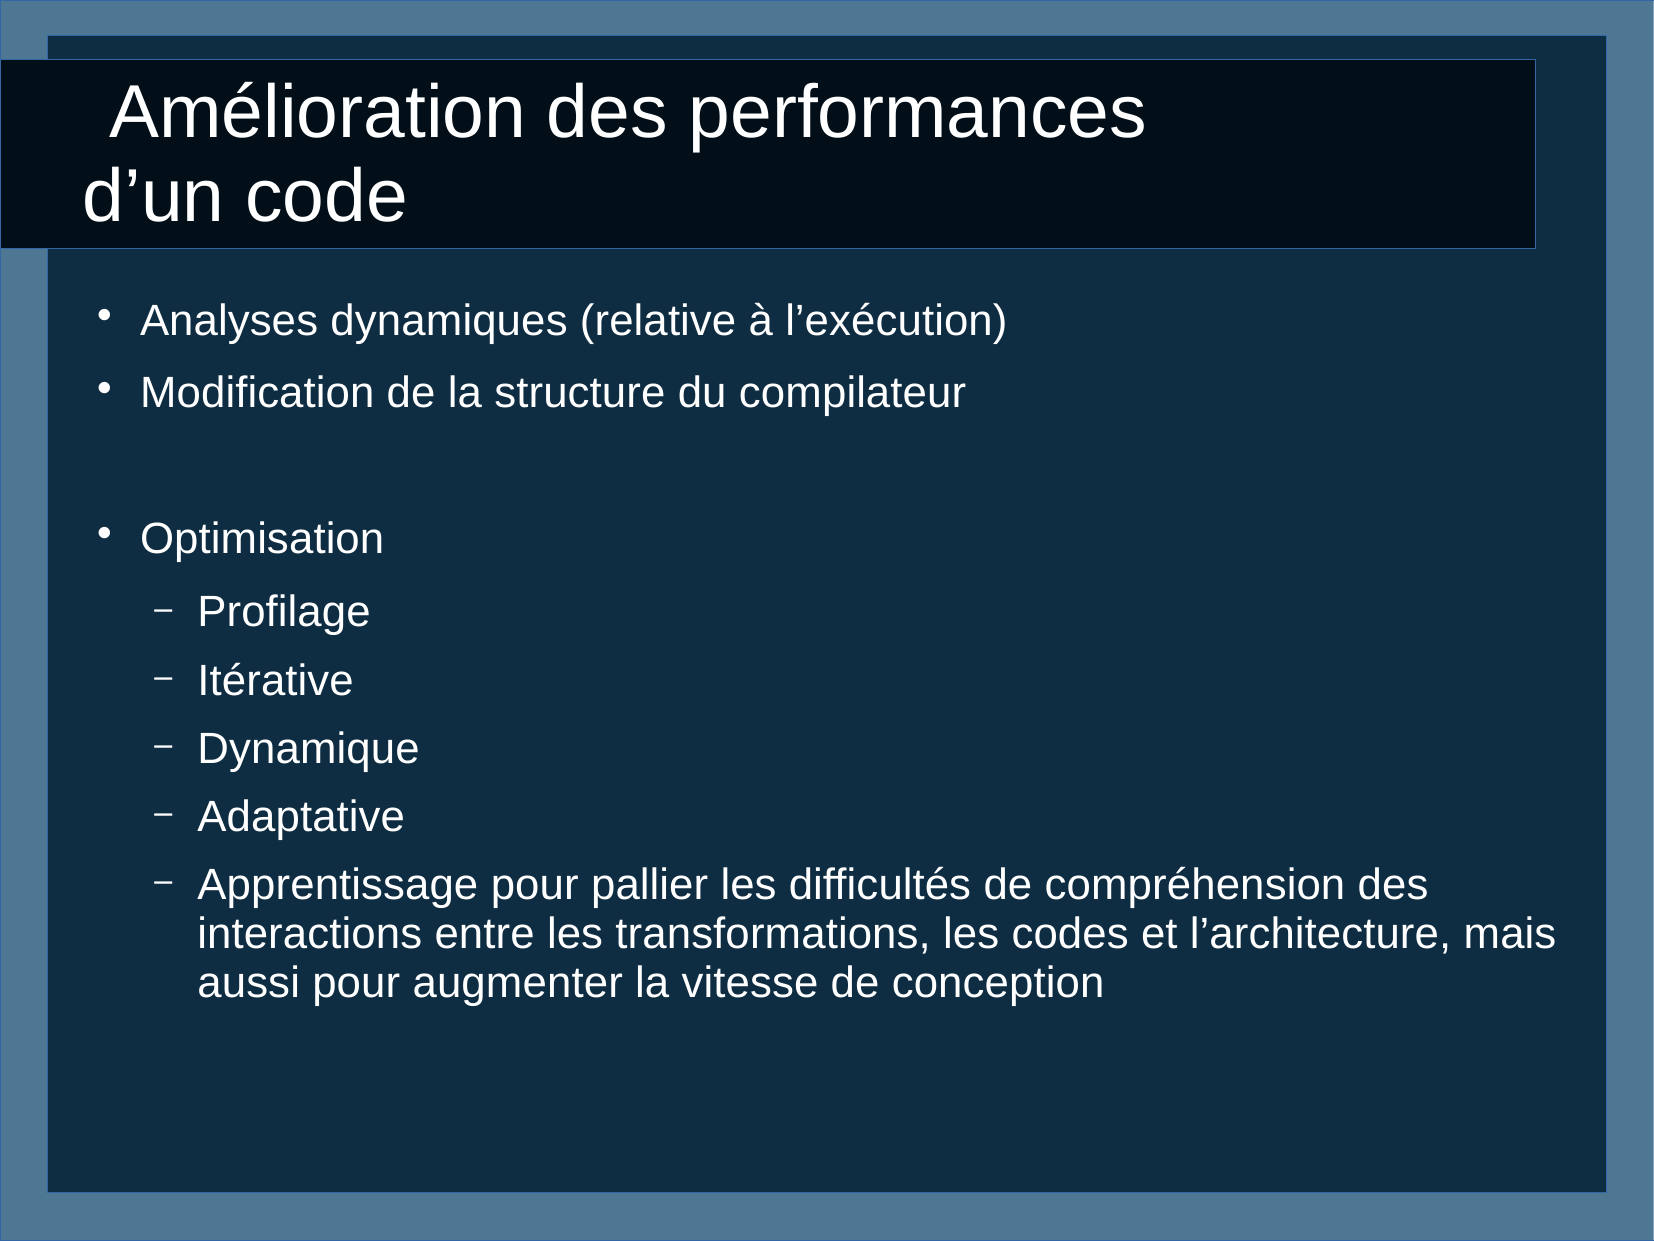

# Amélioration des performances d’un code
Analyses dynamiques (relative à l’exécution)
Modification de la structure du compilateur
Optimisation
Profilage
Itérative
Dynamique
Adaptative
Apprentissage pour pallier les difficultés de compréhension des interactions entre les transformations, les codes et l’architecture, mais aussi pour augmenter la vitesse de conception